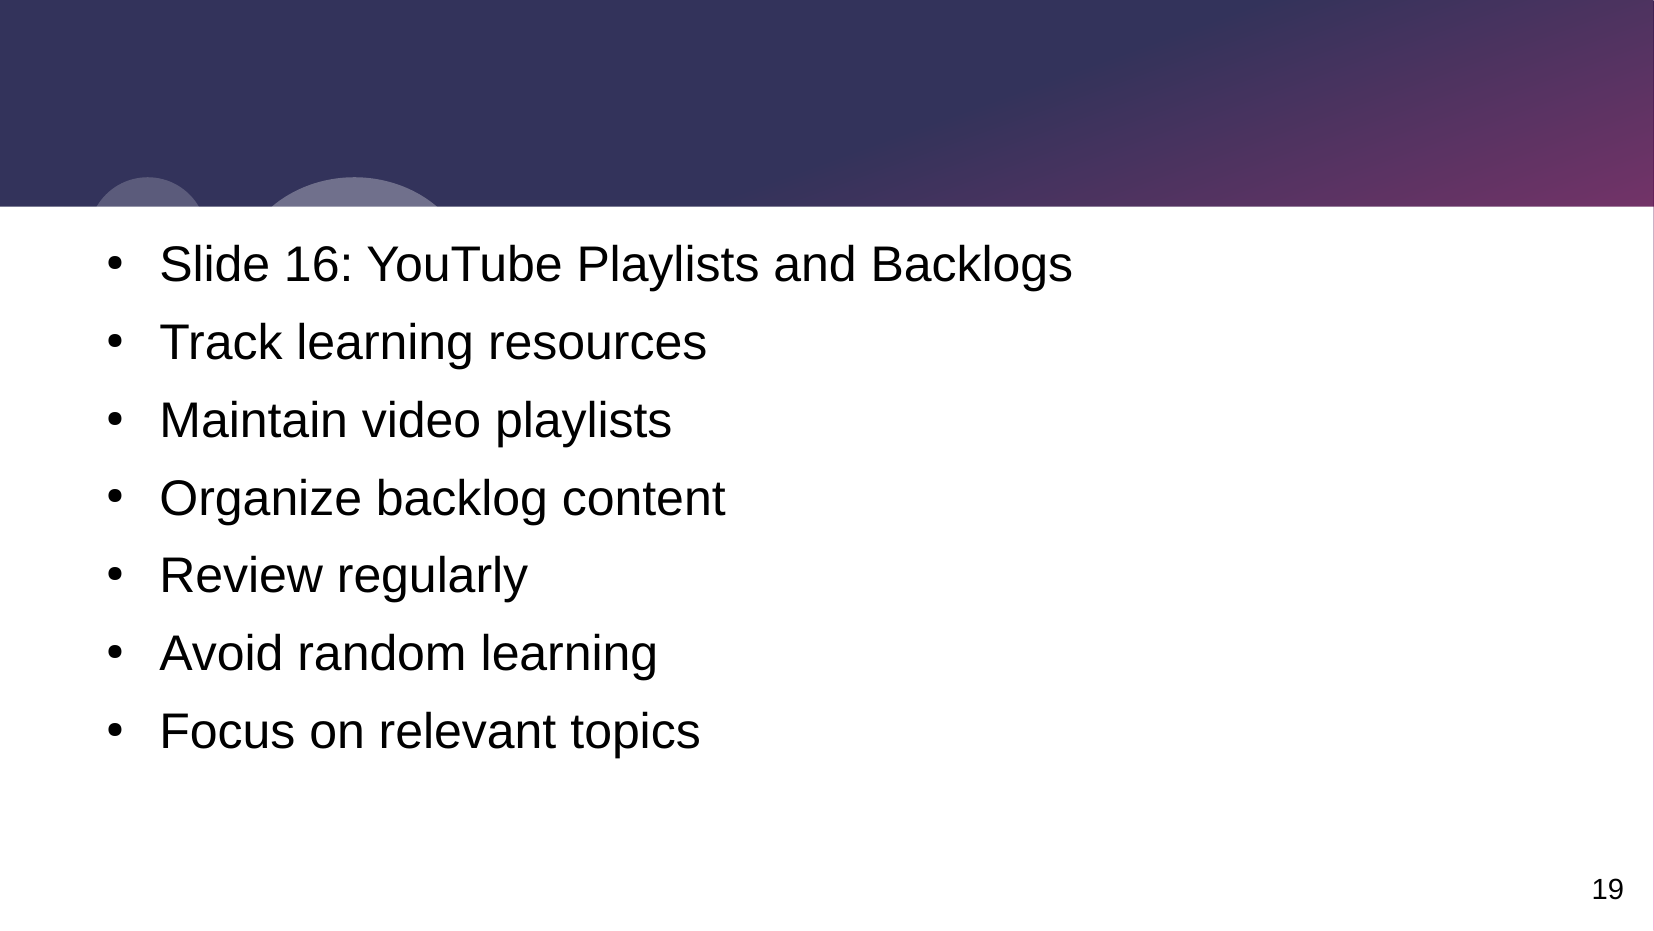

#
Slide 16: YouTube Playlists and Backlogs
Track learning resources
Maintain video playlists
Organize backlog content
Review regularly
Avoid random learning
Focus on relevant topics